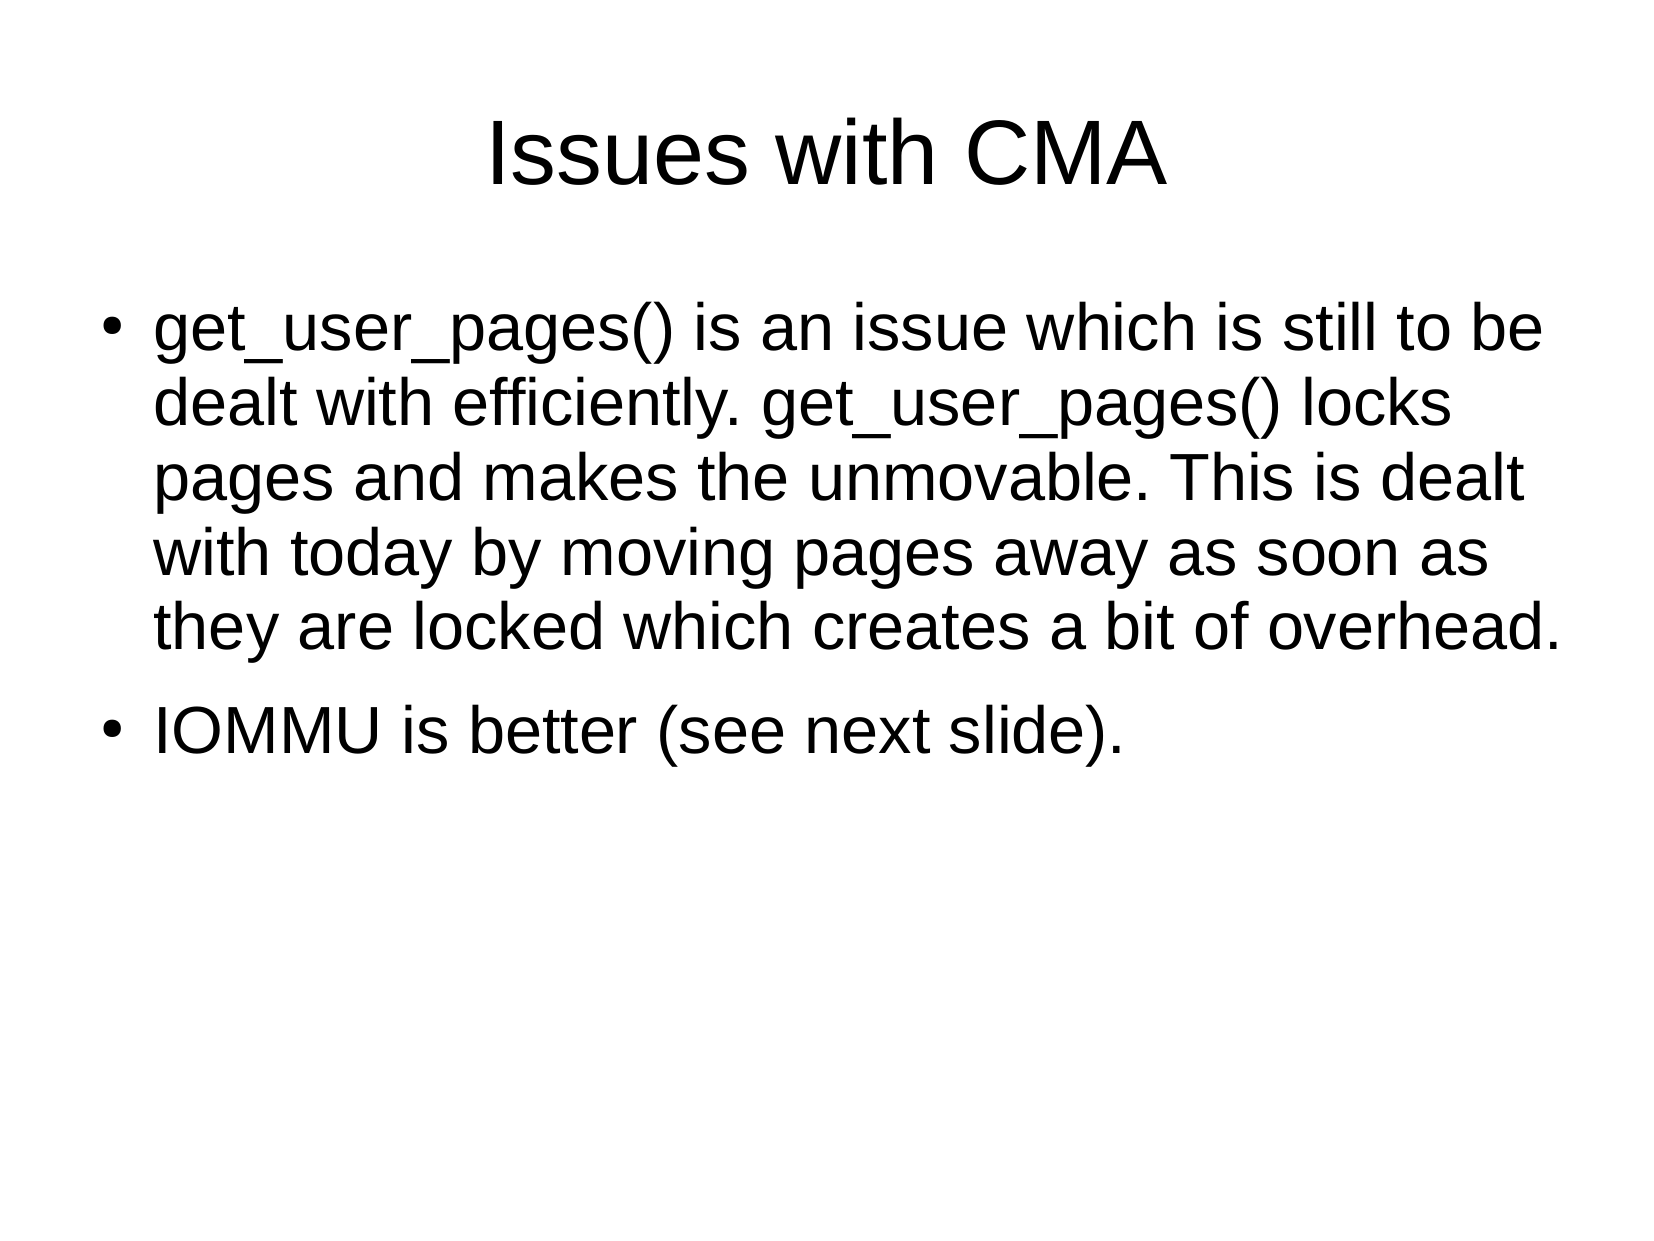

# Issues with CMA
get_user_pages() is an issue which is still to be dealt with efficiently. get_user_pages() locks pages and makes the unmovable. This is dealt with today by moving pages away as soon as they are locked which creates a bit of overhead.
IOMMU is better (see next slide).